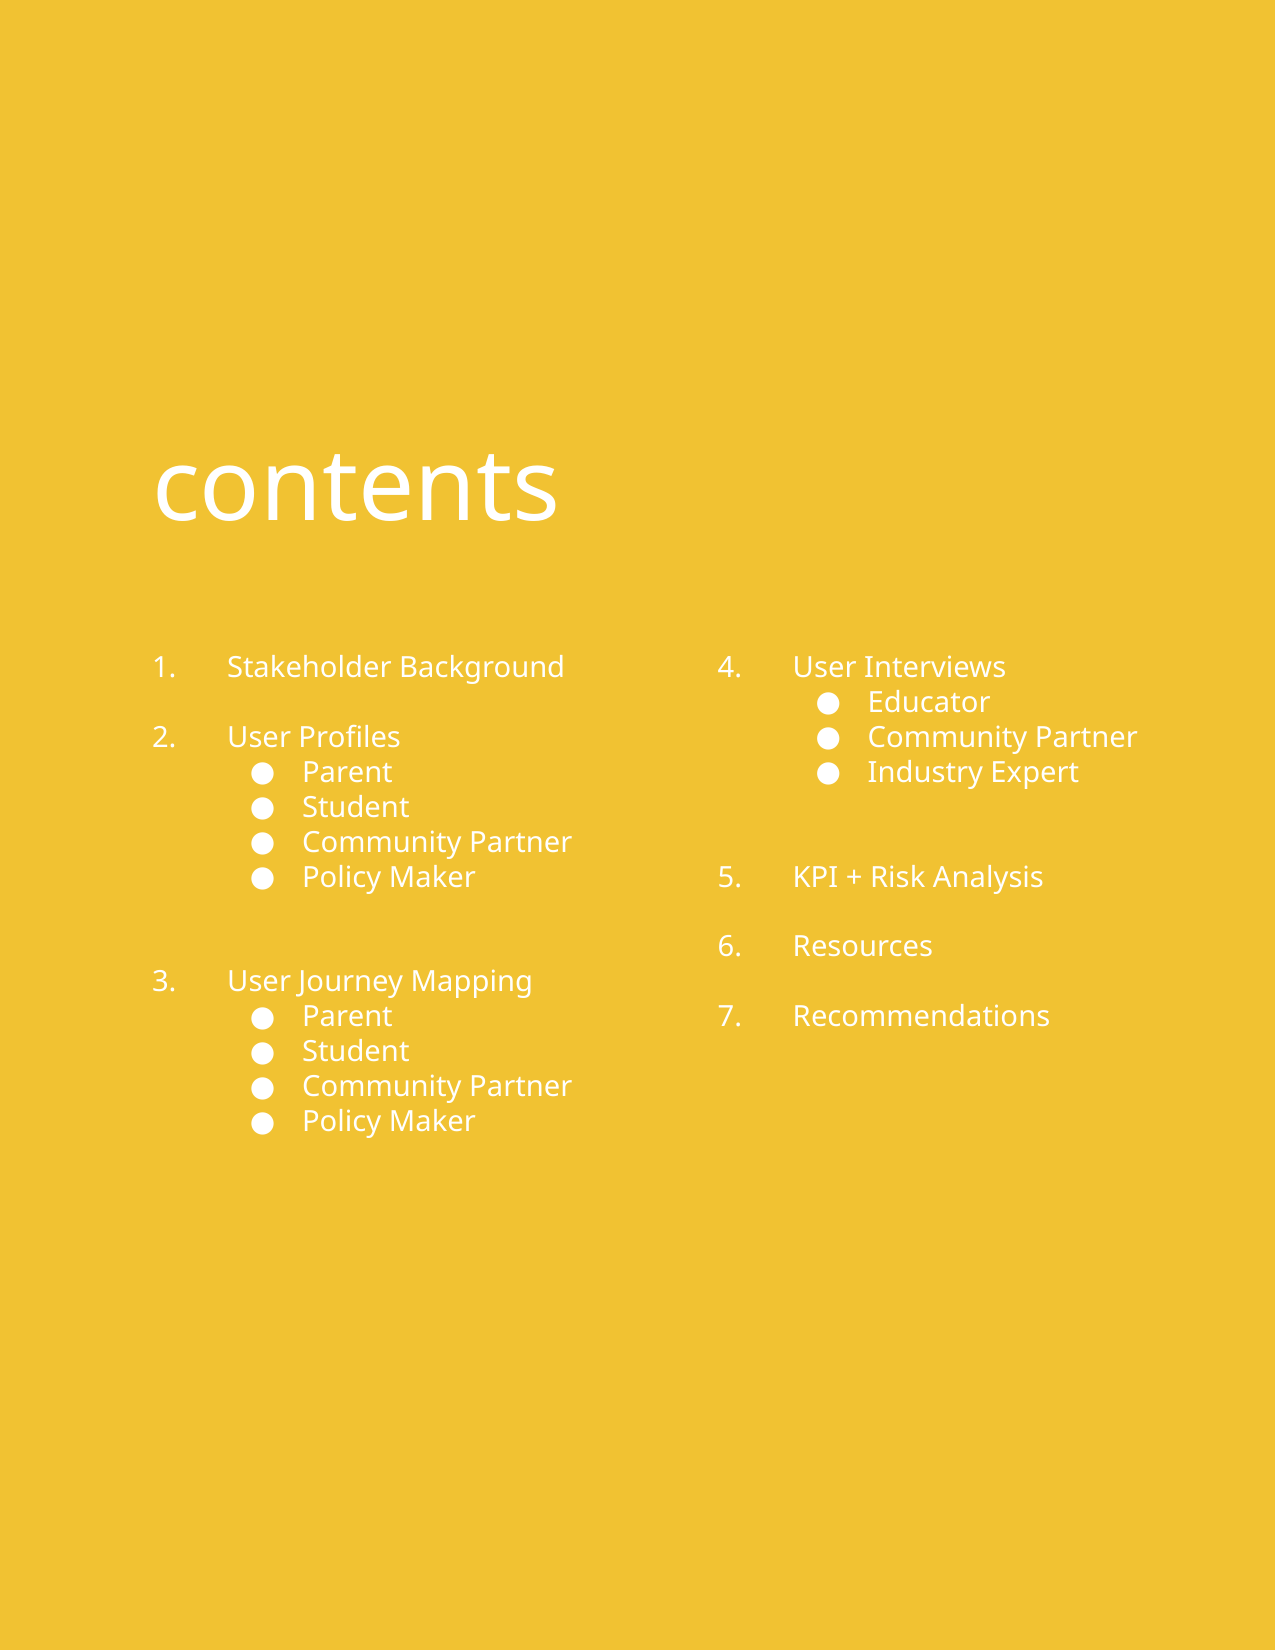

contents
# 1. 	Stakeholder Background
2. 	User Profiles
Parent
Student
Community Partner
Policy Maker
3. 	User Journey Mapping
Parent
Student
Community Partner
Policy Maker
4. 	User Interviews
Educator
Community Partner
Industry Expert
5. 	KPI + Risk Analysis
6.	Resources
7.	Recommendations